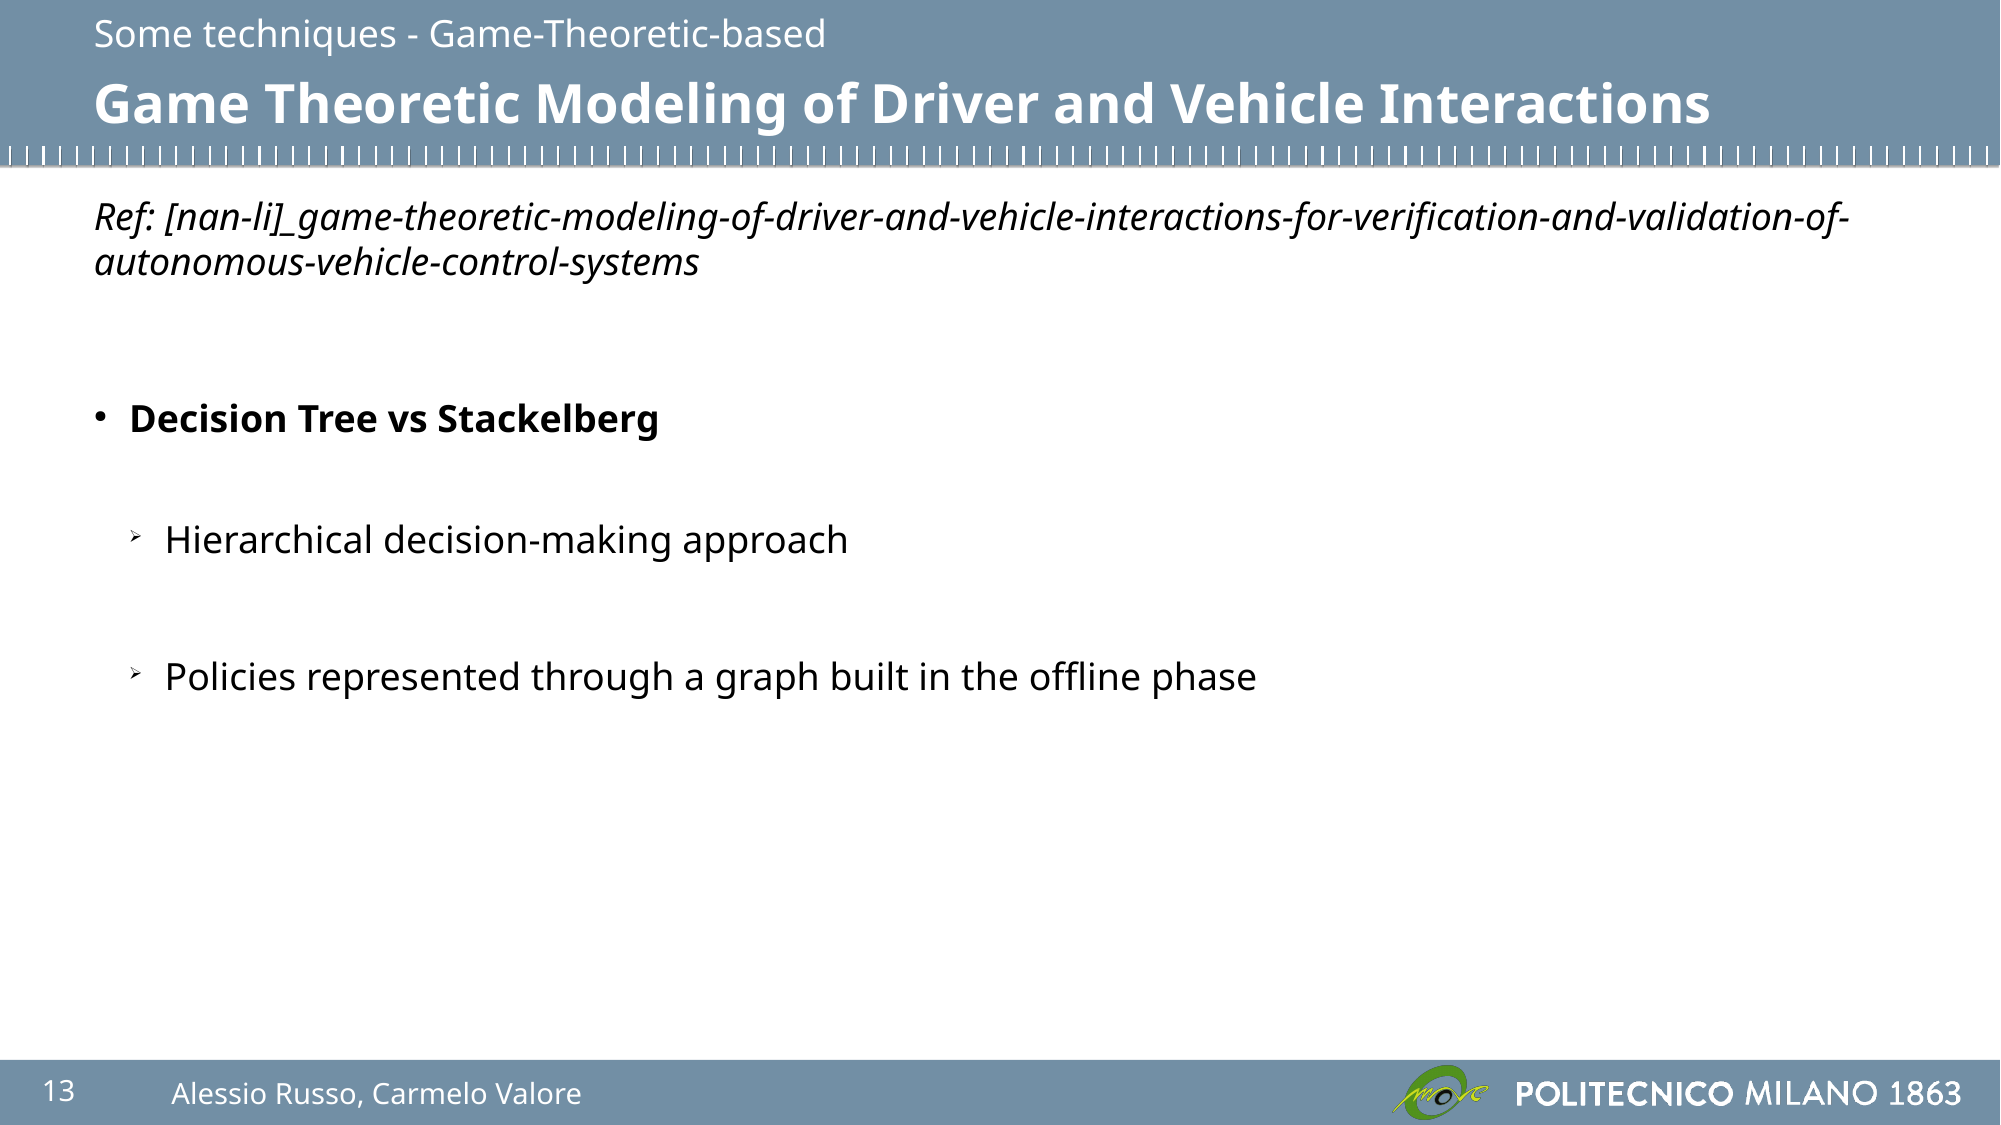

Some techniques - Game-Theoretic-based
Game Theoretic Modeling of Driver and Vehicle Interactions
# Ref: [nan-li]_game-theoretic-modeling-of-driver-and-vehicle-interactions-for-verification-and-validation-of-autonomous-vehicle-control-systems
Decision Tree vs Stackelberg
Hierarchical decision-making approach
Policies represented through a graph built in the offline phase
Alessio Russo, Carmelo Valore